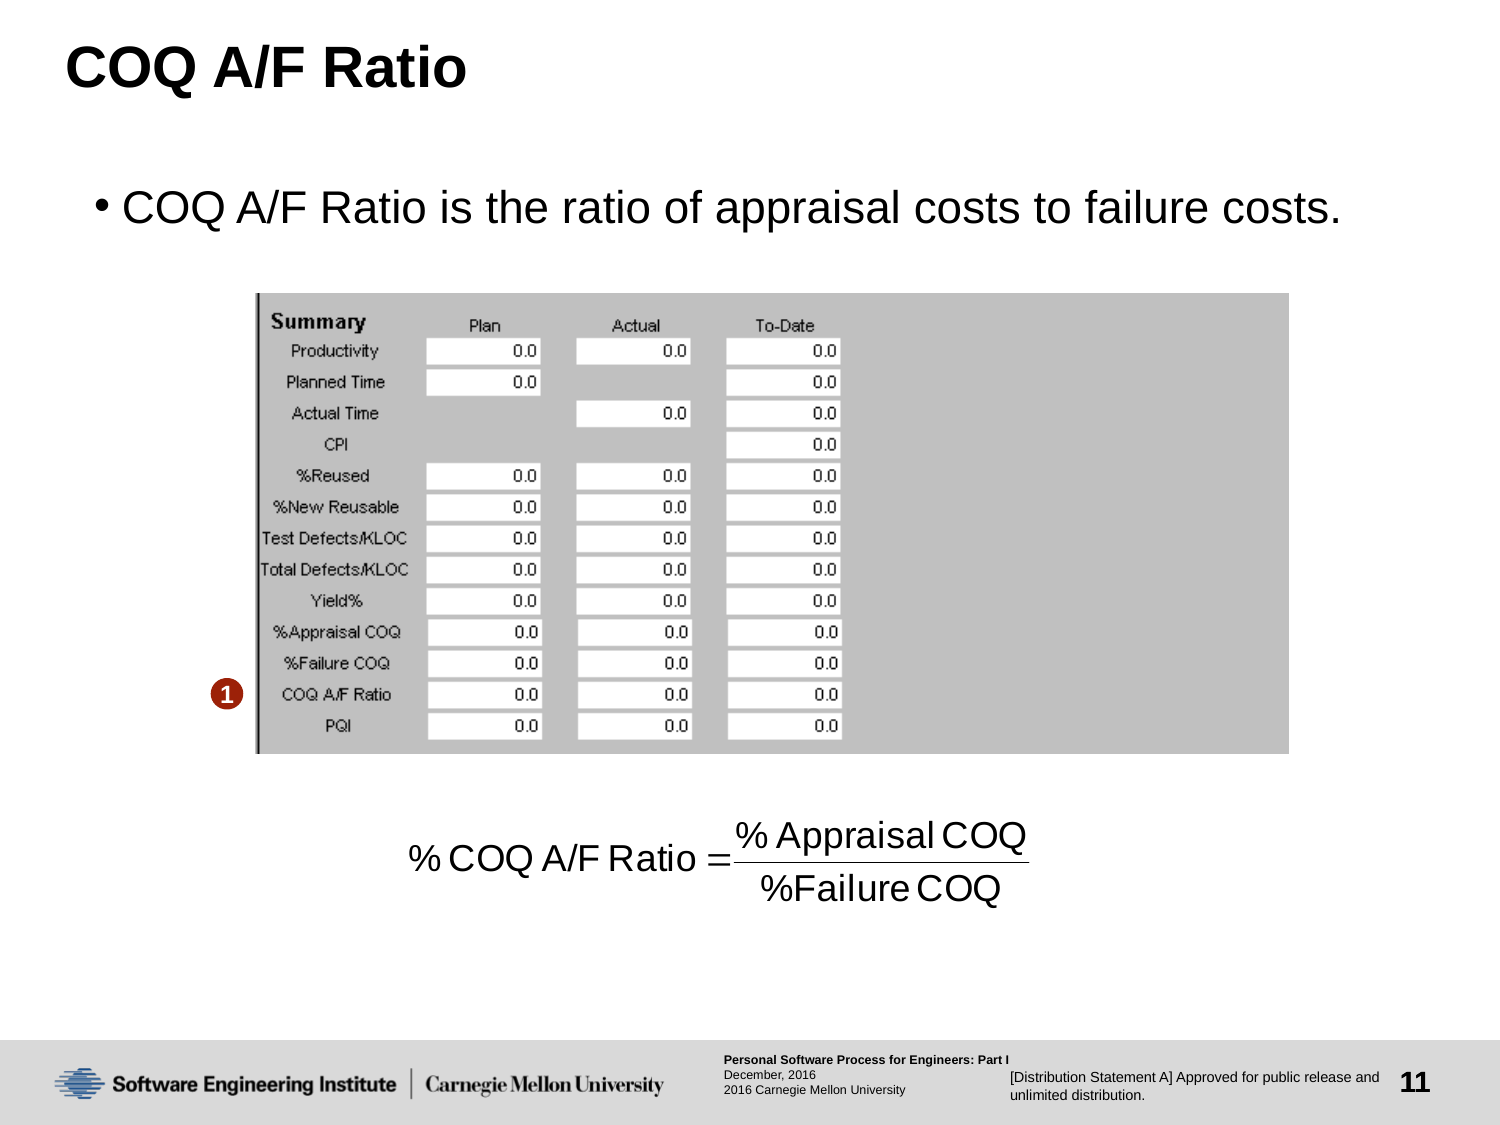

# COQ A/F Ratio
COQ A/F Ratio is the ratio of appraisal costs to failure costs.